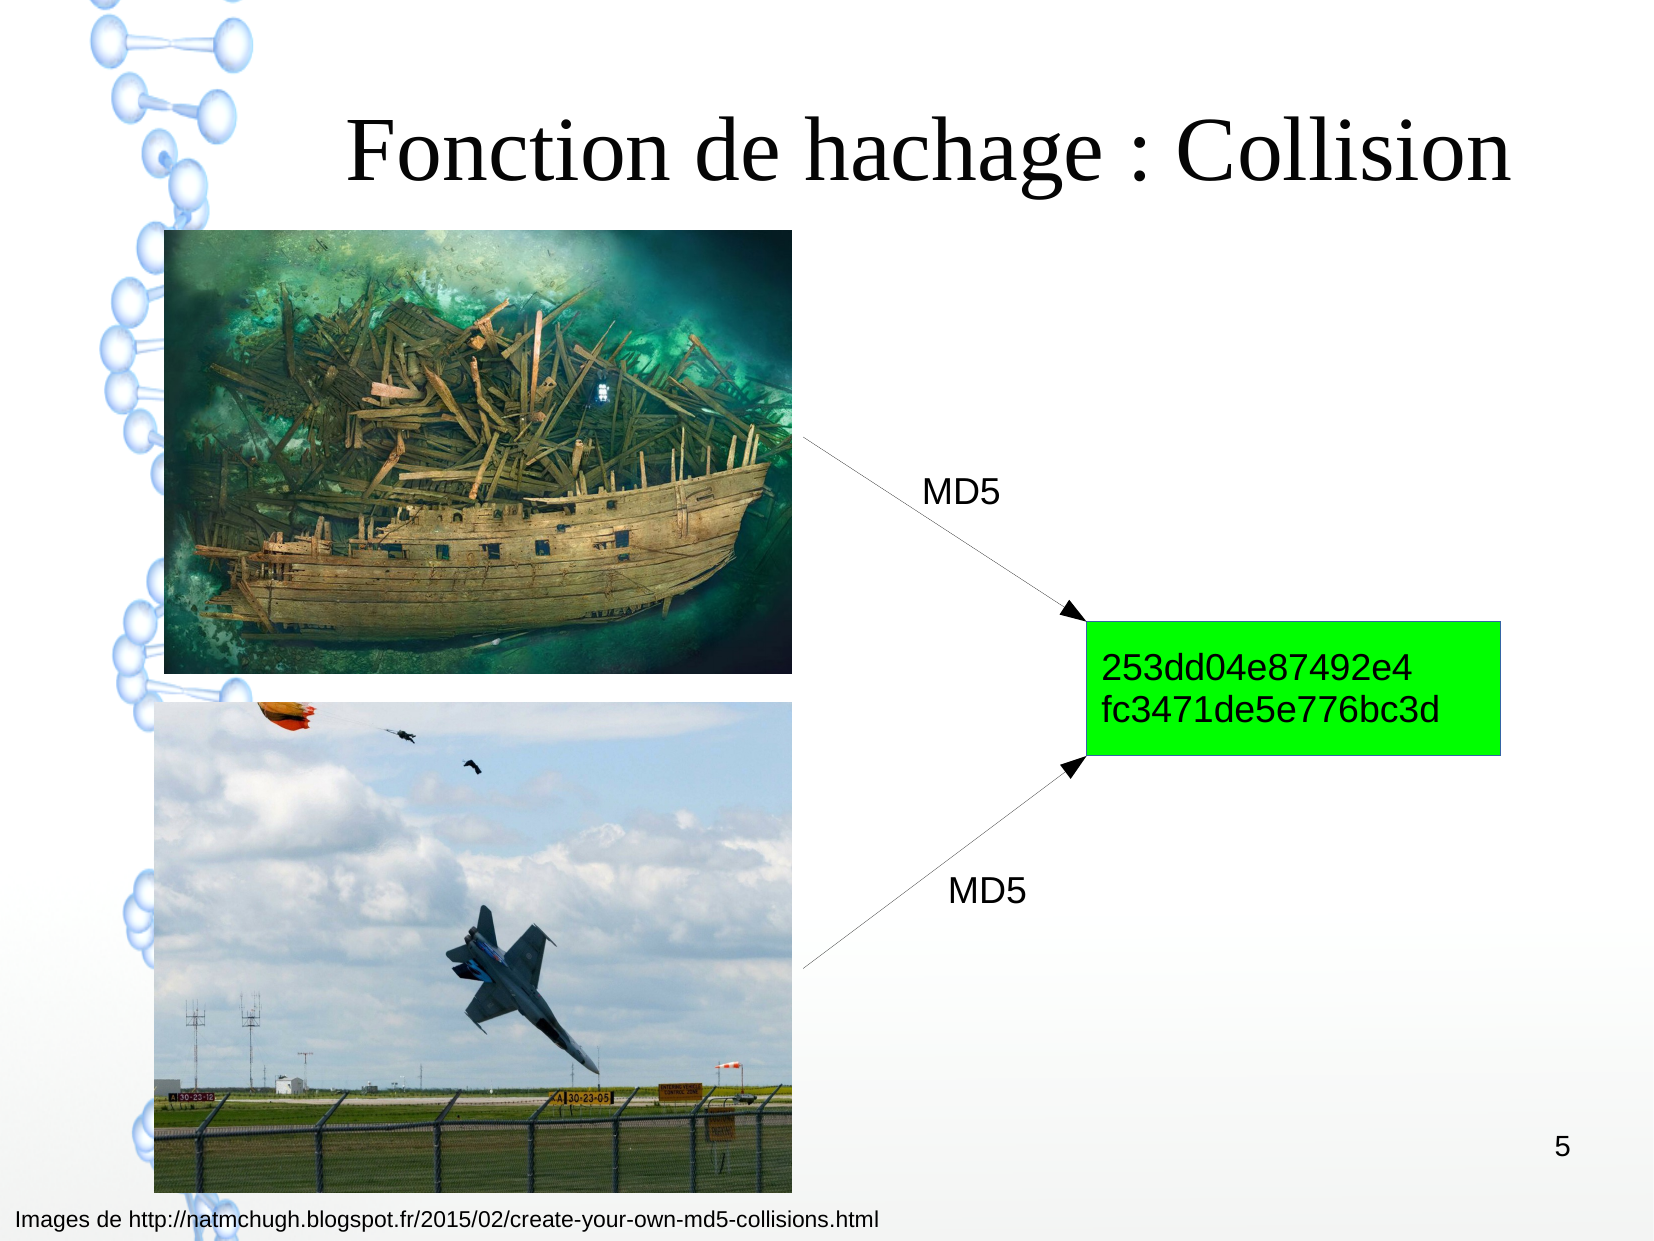

# Fonction de hachage : Collision
MD5
253dd04e87492e4
fc3471de5e776bc3d
MD5
5
Images de http://natmchugh.blogspot.fr/2015/02/create-your-own-md5-collisions.html